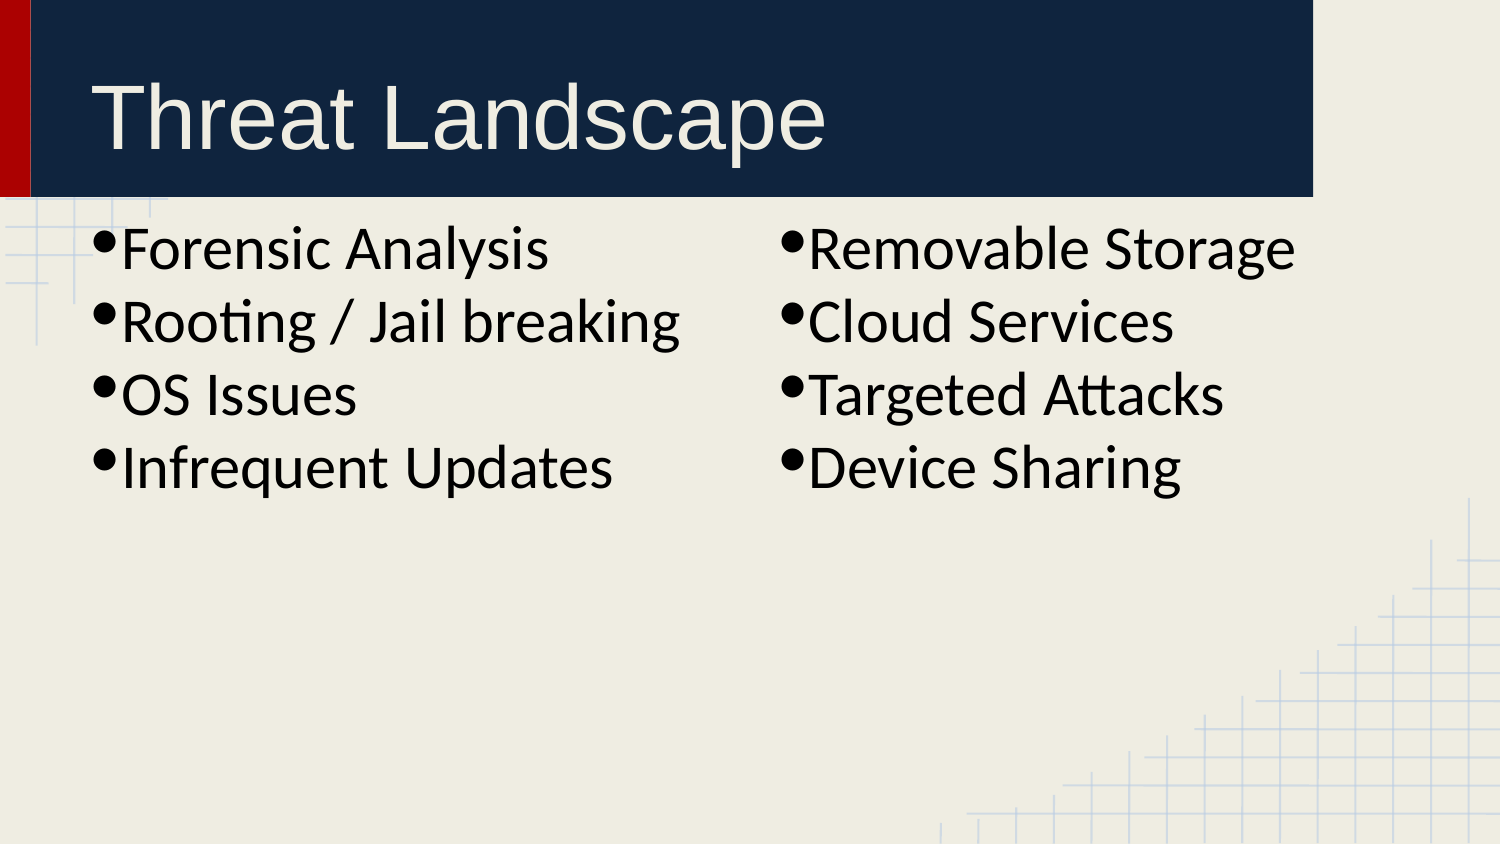

Threat Landscape
# Forensic Analysis
Rooting / Jail breaking
OS Issues
Infrequent Updates
Removable Storage
Cloud Services
Targeted Attacks
Device Sharing